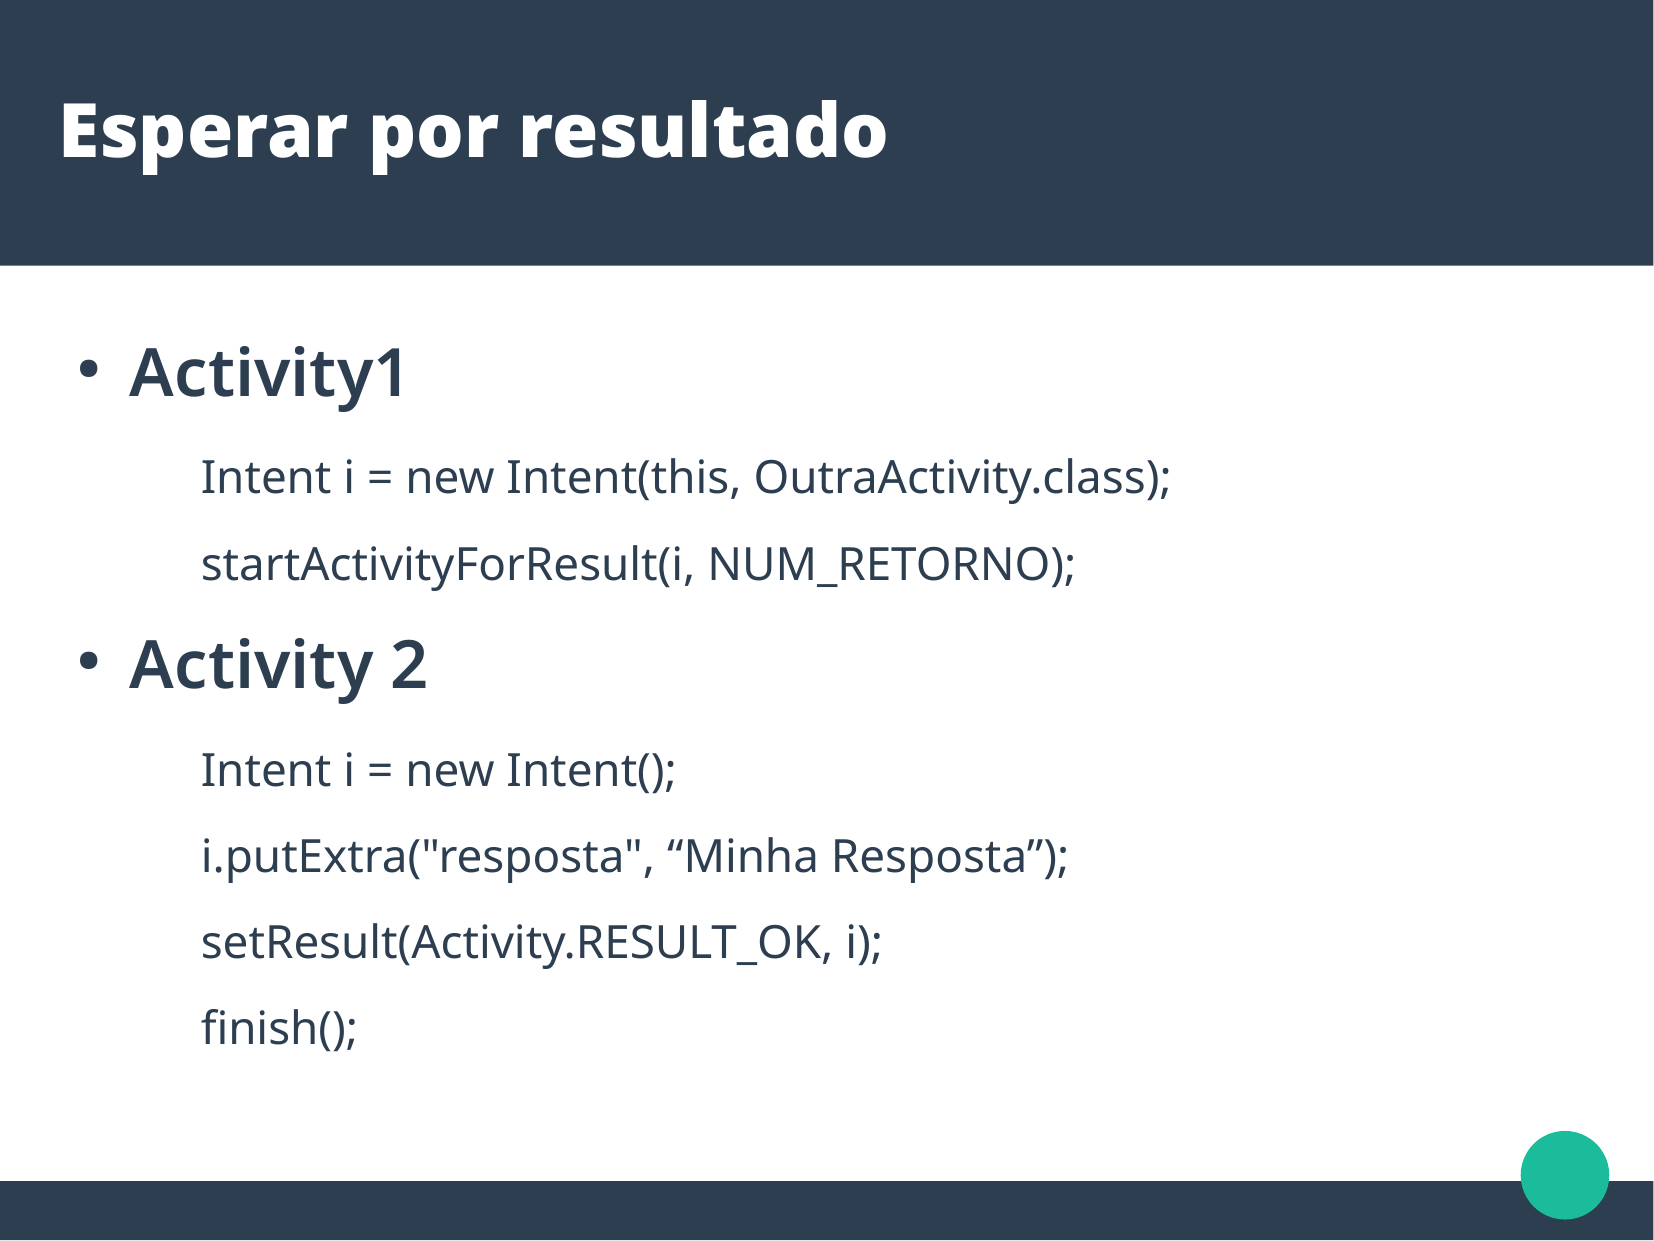

# Esperar por resultado
Activity1
Intent i = new Intent(this, OutraActivity.class);
startActivityForResult(i, NUM_RETORNO);
Activity 2
Intent i = new Intent();
i.putExtra("resposta", “Minha Resposta”);
setResult(Activity.RESULT_OK, i);
finish();